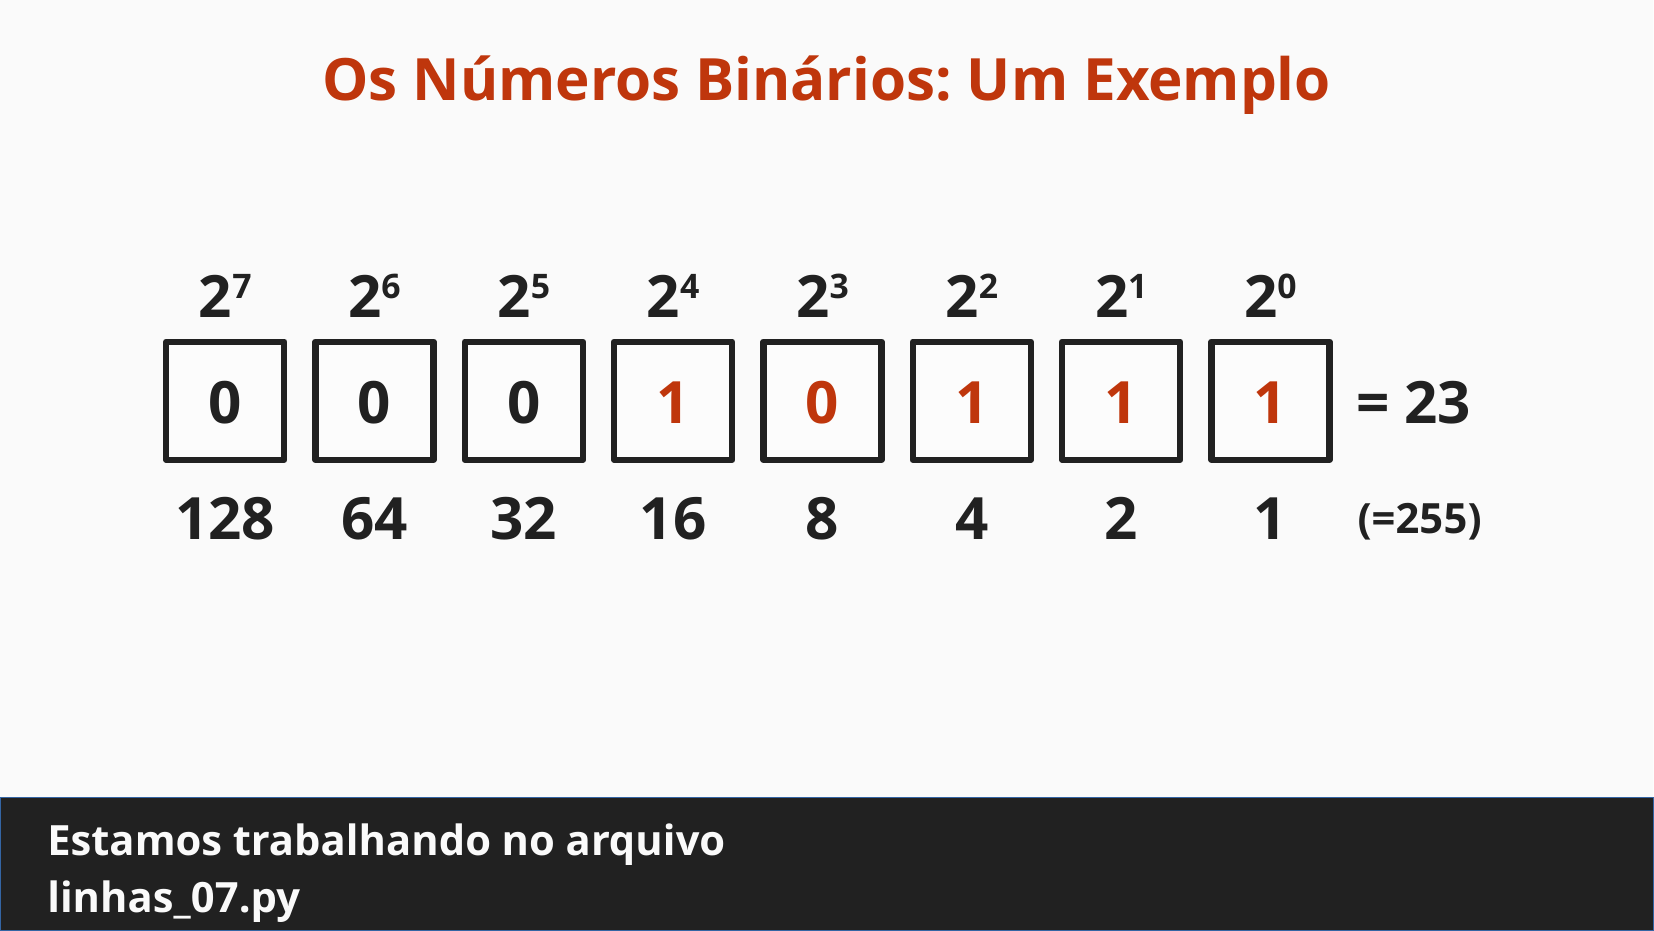

Os Números Binários: Um Exemplo
27
26
25
24
23
22
21
20
0
0
0
1
0
1
1
1
= 23
128
64
32
16
8
4
2
1
(=255)
# Estamos trabalhando no arquivo linhas_07.py